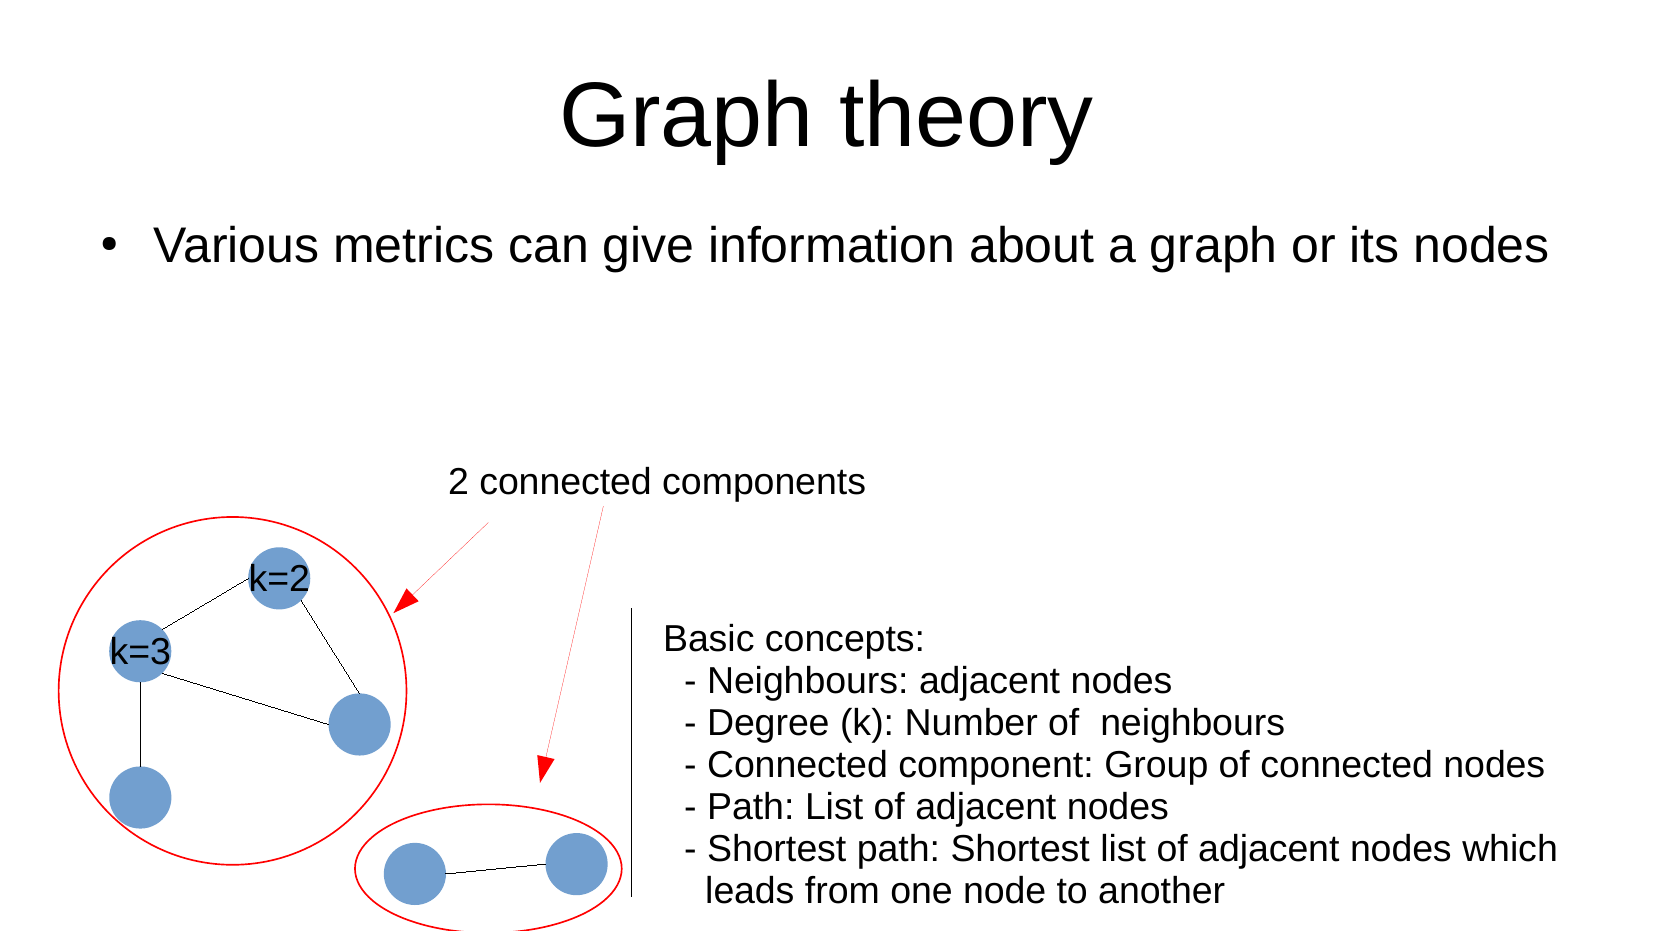

# Graph theory
Various metrics can give information about a graph or its nodes
2 connected components
k=2
Basic concepts:
 - Neighbours: adjacent nodes
 - Degree (k): Number of neighbours
 - Connected component: Group of connected nodes
 - Path: List of adjacent nodes
 - Shortest path: Shortest list of adjacent nodes which
 leads from one node to another
k=3